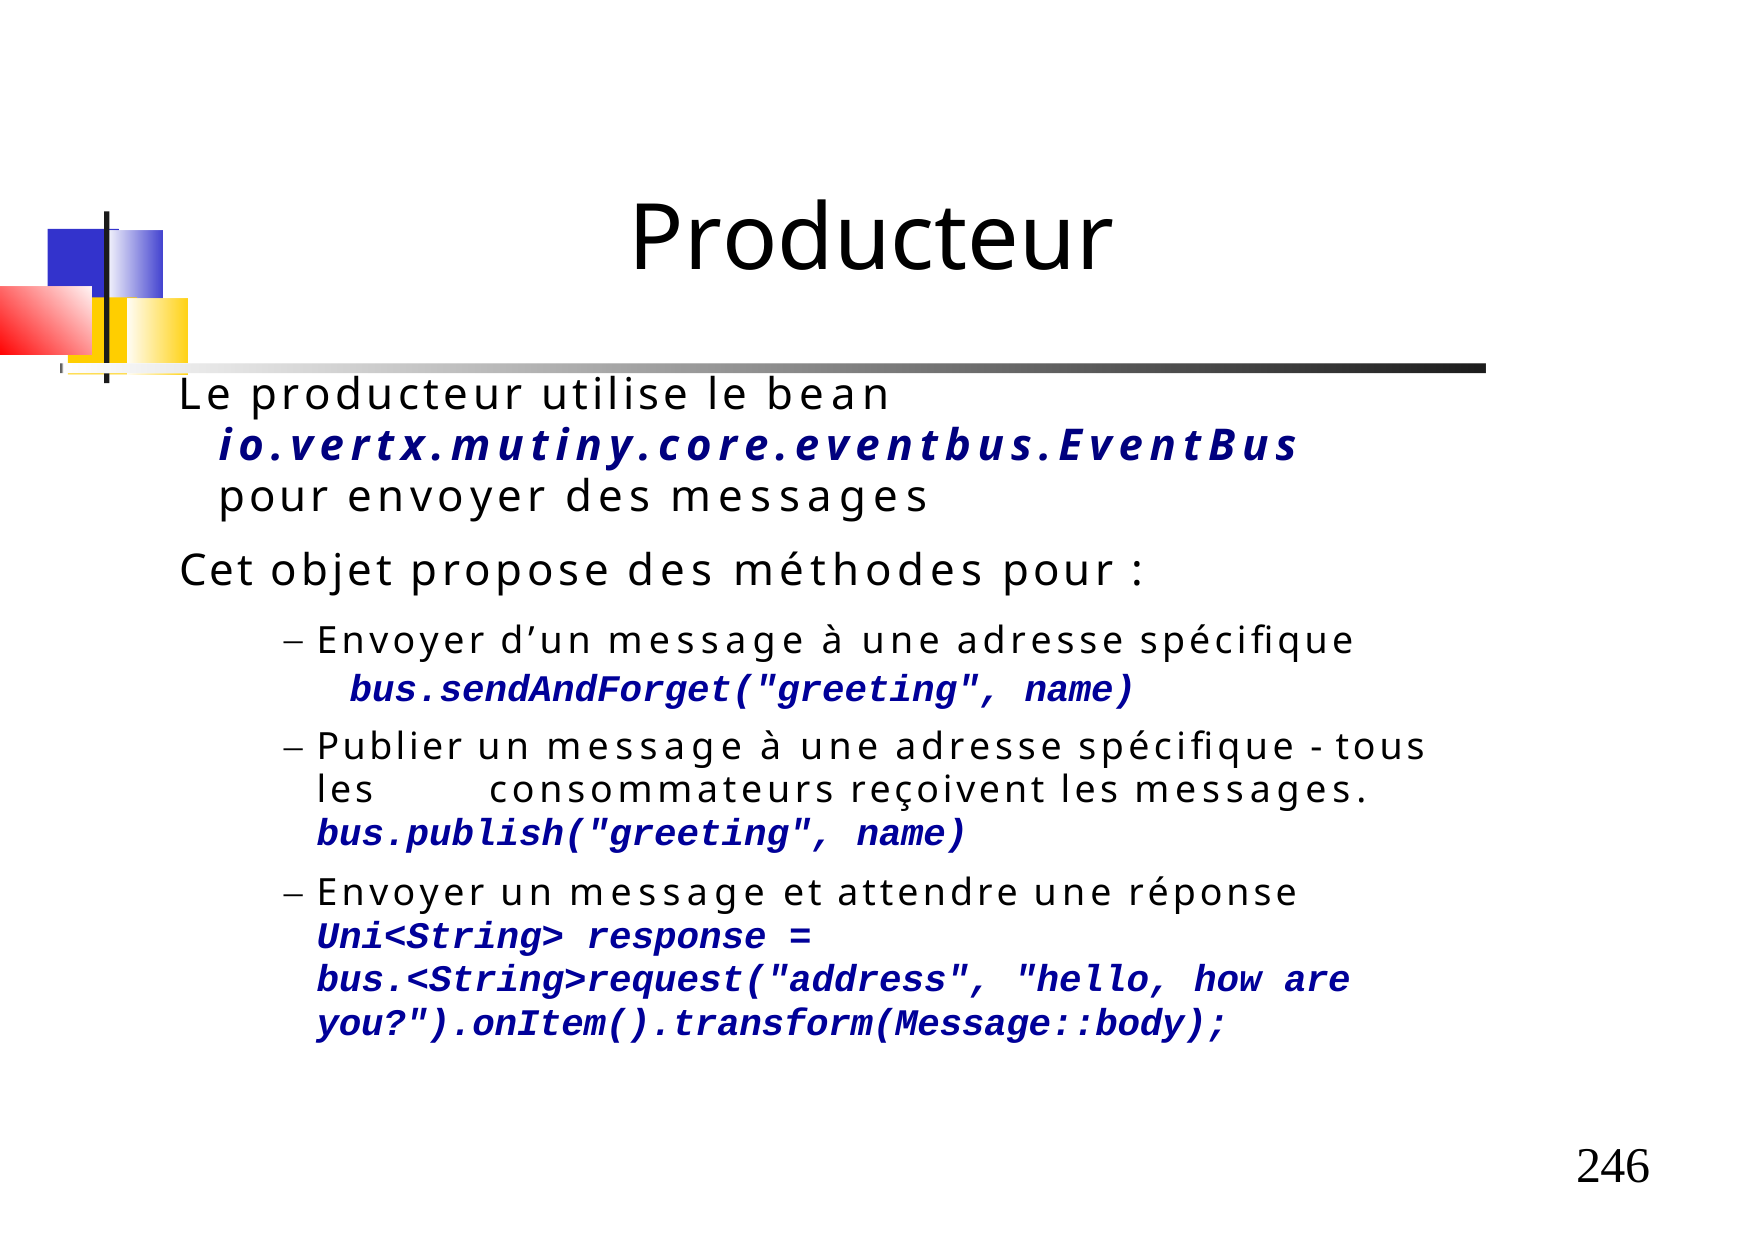

# Producteur
Le producteur utilise le bean io.vertx.mutiny.core.eventbus.EventBus pour envoyer des messages
Cet objet propose des méthodes pour :
Envoyer d’un message à une adresse spécifique
bus.sendAndForget("greeting", name)
Publier un message à une adresse spécifique - tous les 	consommateurs reçoivent les messages. 	bus.publish("greeting", name)
Envoyer un message et attendre une réponse 	Uni<String> response = 	bus.<String>request("address", "hello, how are 	you?").onItem().transform(Message::body);
246